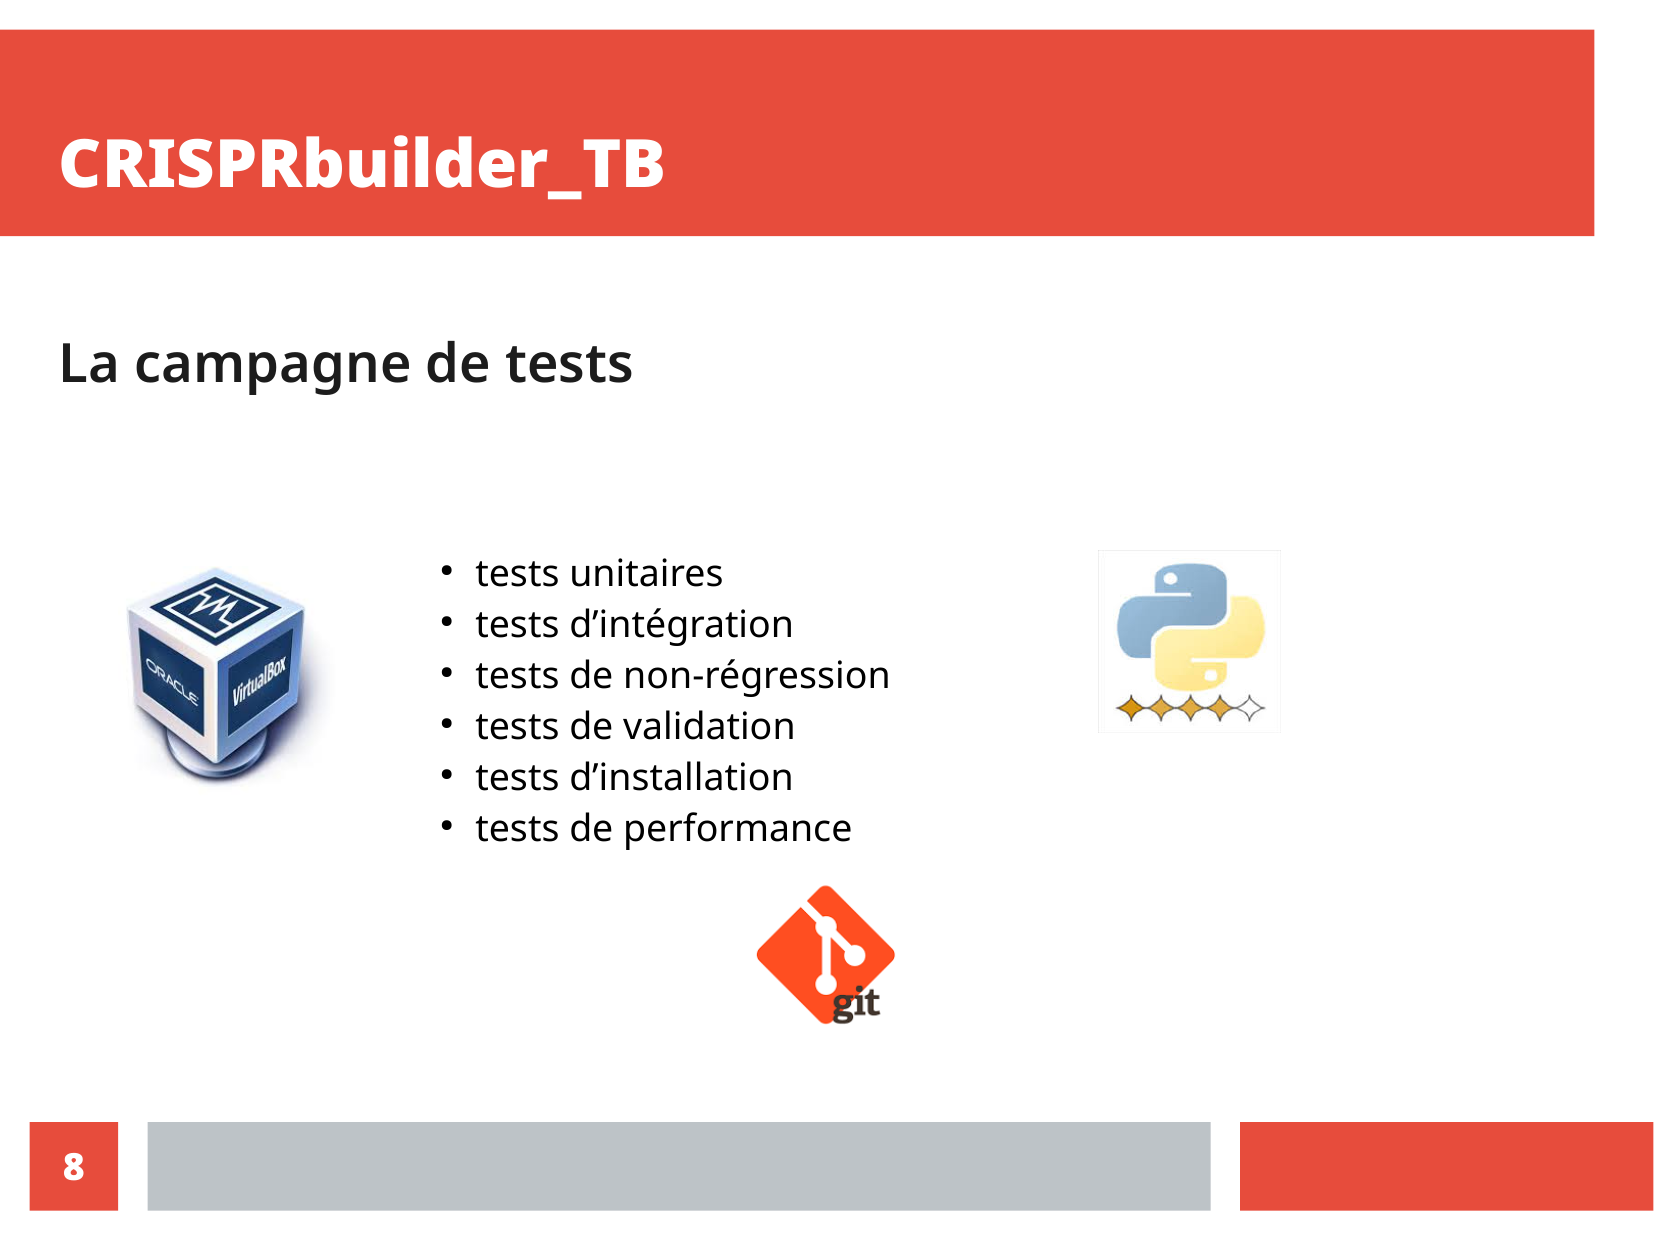

# CRISPRbuilder_TB
La campagne de tests
tests unitaires
tests d’intégration
tests de non-régression
tests de validation
tests d’installation
tests de performance
8